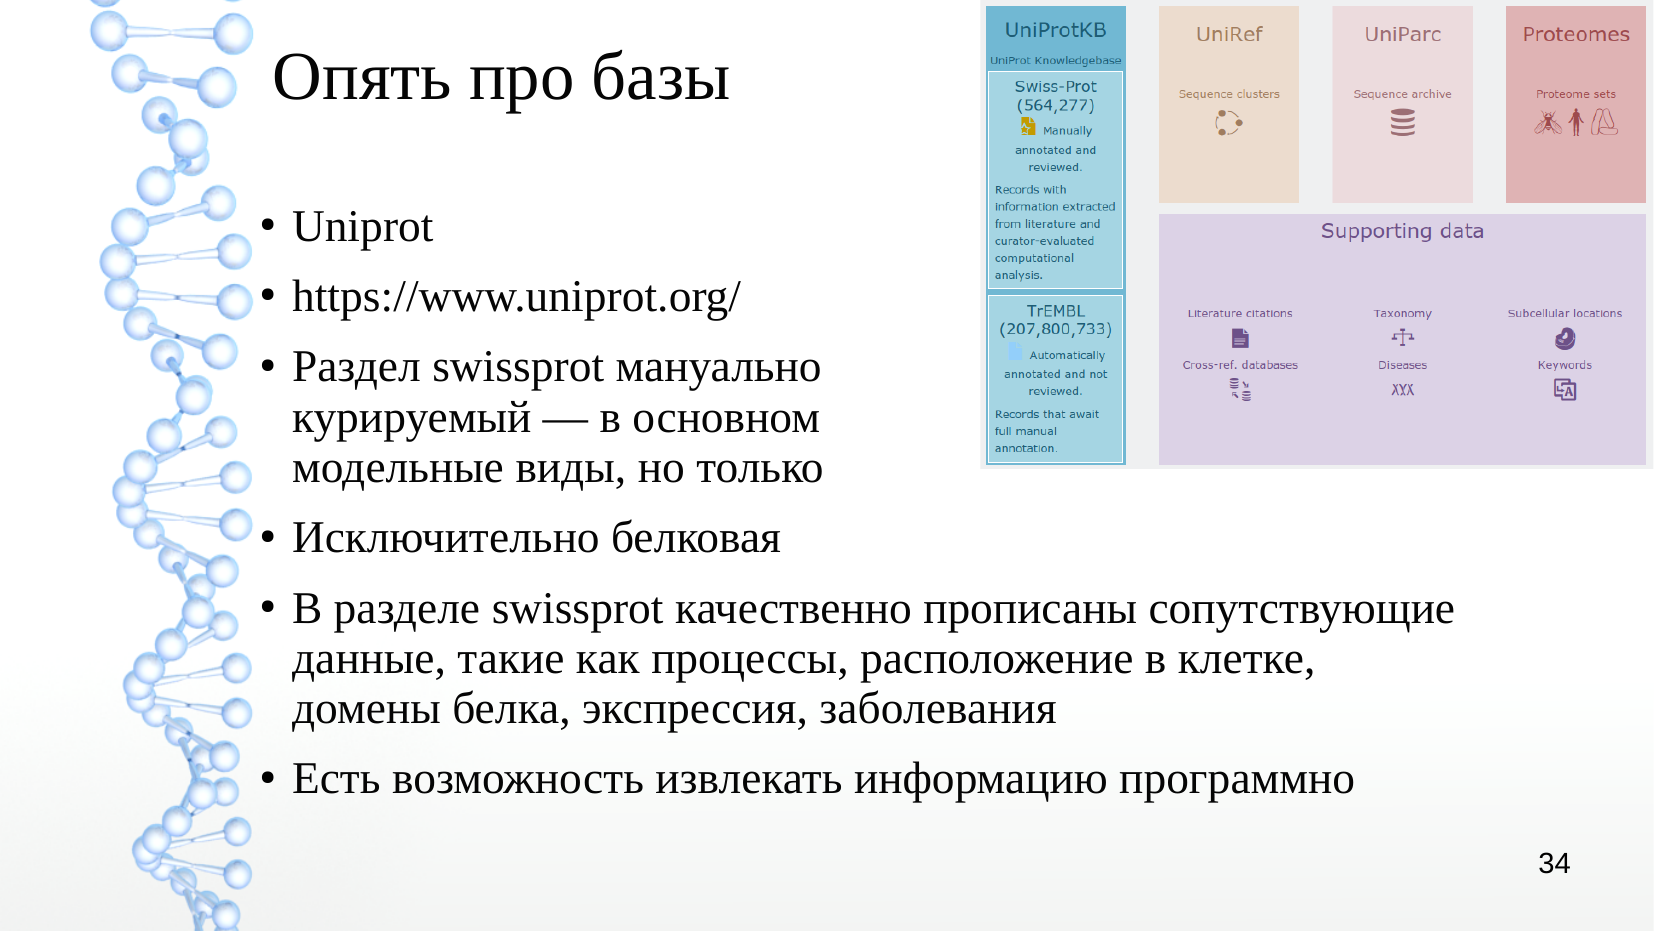

# Опять про базы
Uniprot
https://www.uniprot.org/
Раздел swissprot мануально
курируемый — в основном
модельные виды, но только
Исключительно белковая
В разделе swissprot качественно прописаны сопутствующие данные, такие как процессы, расположение в клетке, домены белка, экспрессия, заболевания
Есть возможность извлекать информацию программно
34